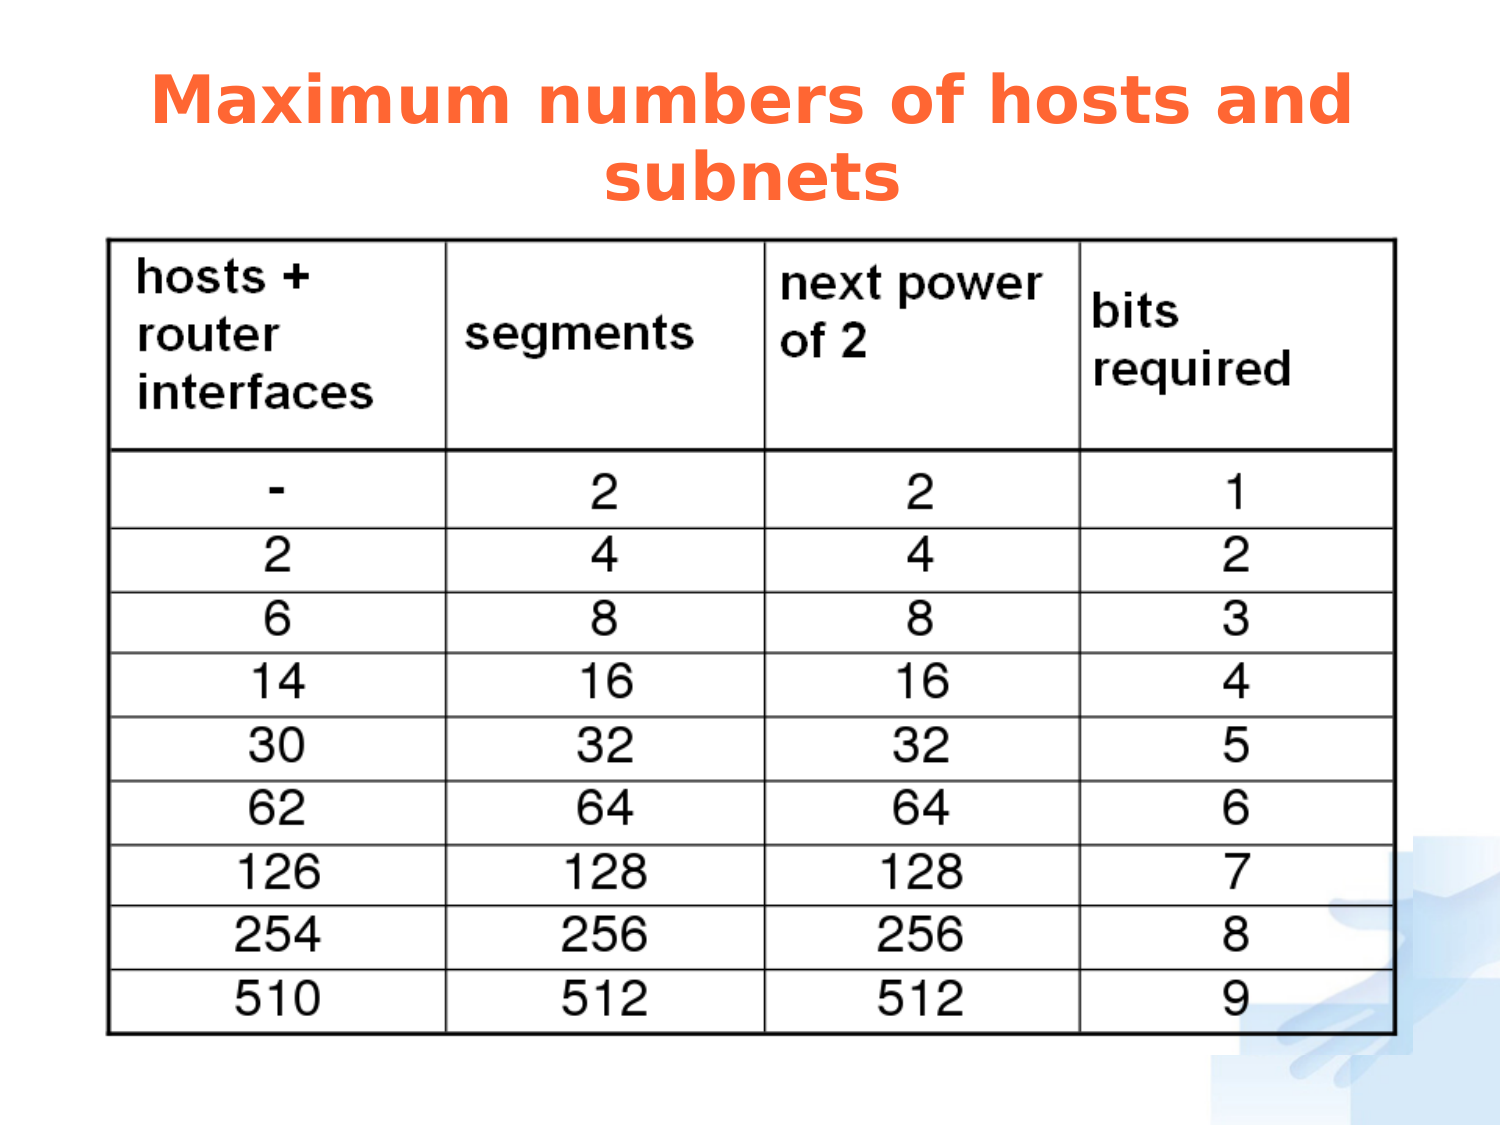

# Maximum numbers of hosts and subnets